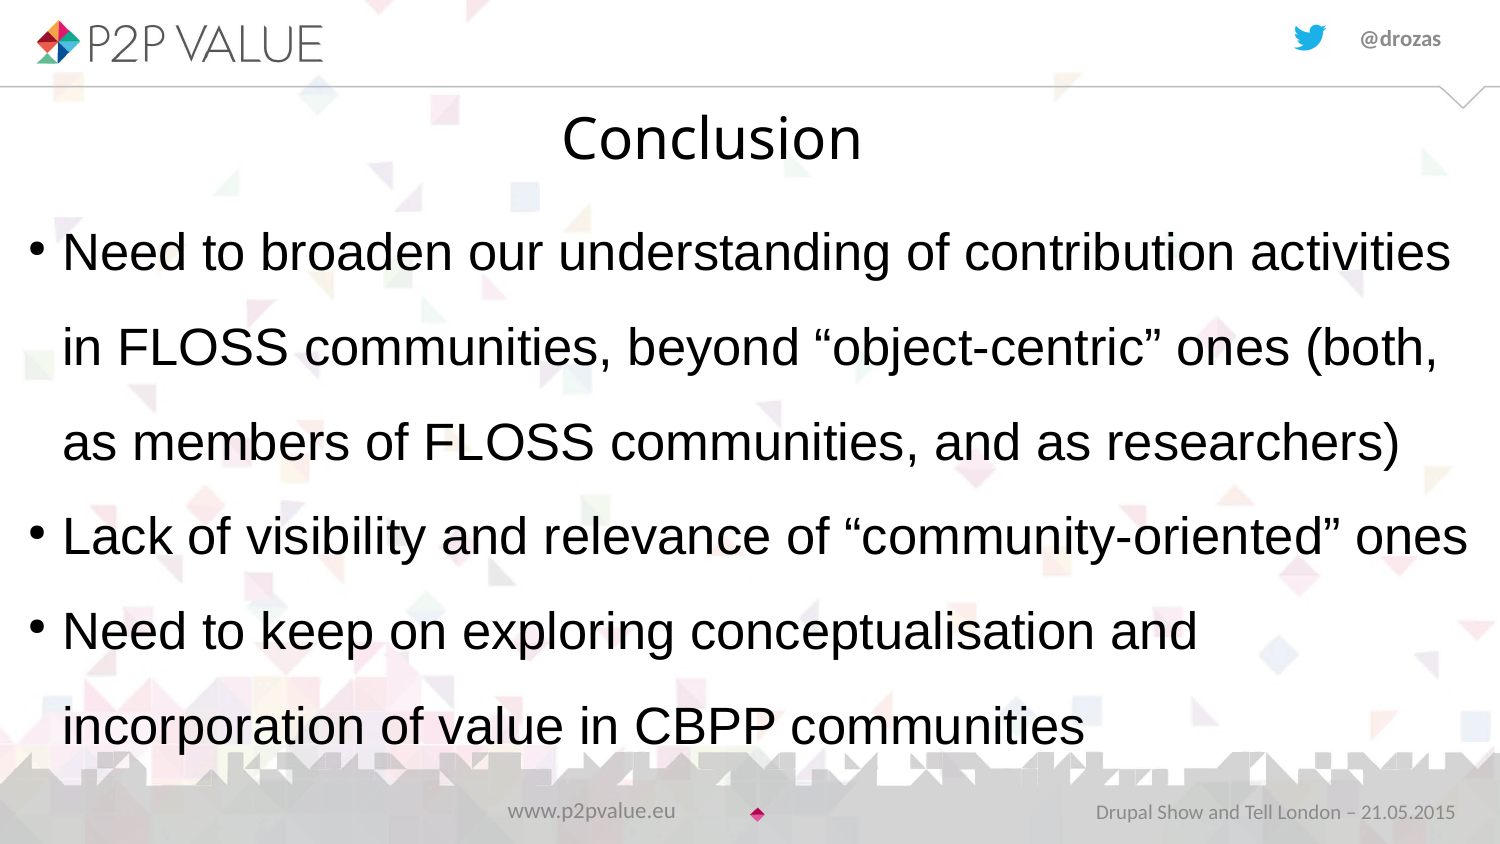

@drozas
# Conclusion
Need to broaden our understanding of contribution activities in FLOSS communities, beyond “object-centric” ones (both, as members of FLOSS communities, and as researchers)
Lack of visibility and relevance of “community-oriented” ones
Need to keep on exploring conceptualisation and incorporation of value in CBPP communities
Drupal Show and Tell London – 21.05.2015
www.p2pvalue.eu